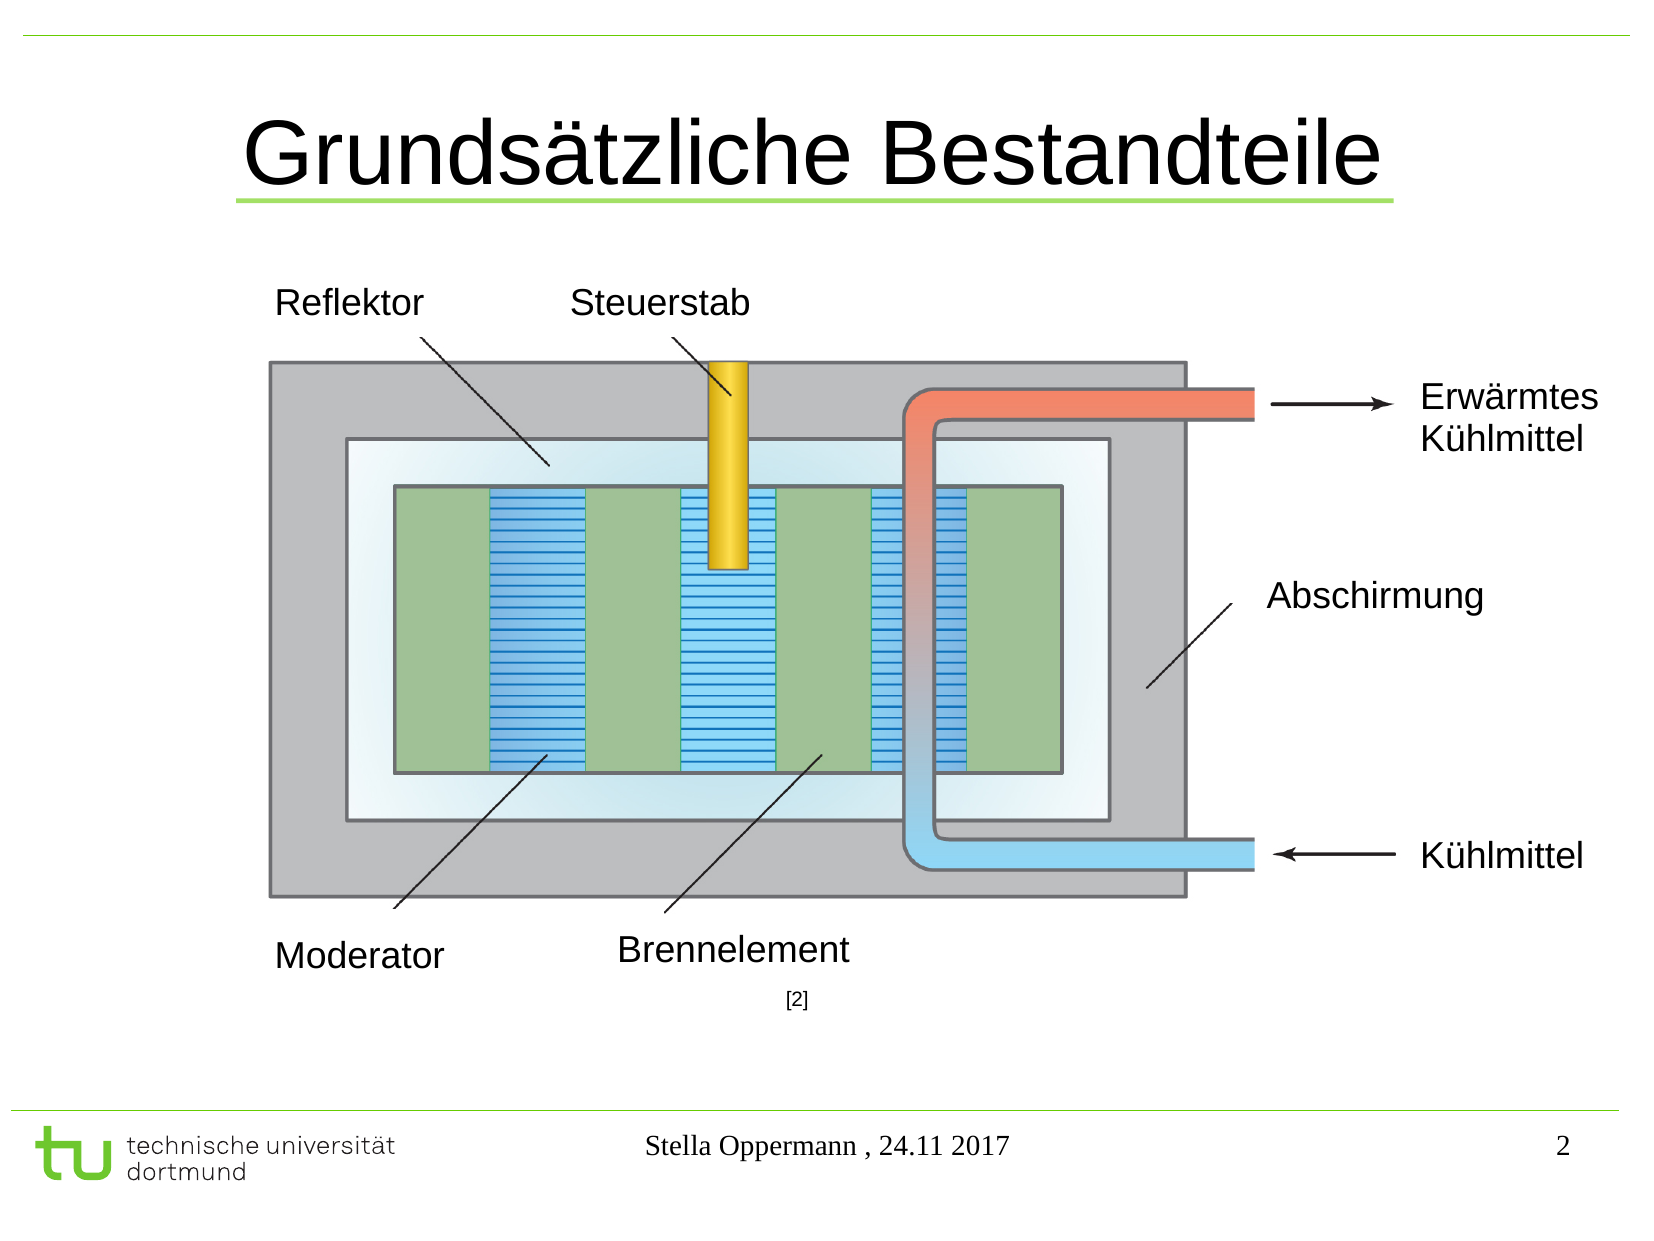

# Grundsätzliche Bestandteile
Reflektor
Steuerstab
Erwärmtes
Kühlmittel
Abschirmung
Kühlmittel
Brennelement
Moderator
[2]
Stella Oppermann , 24.11 2017
2